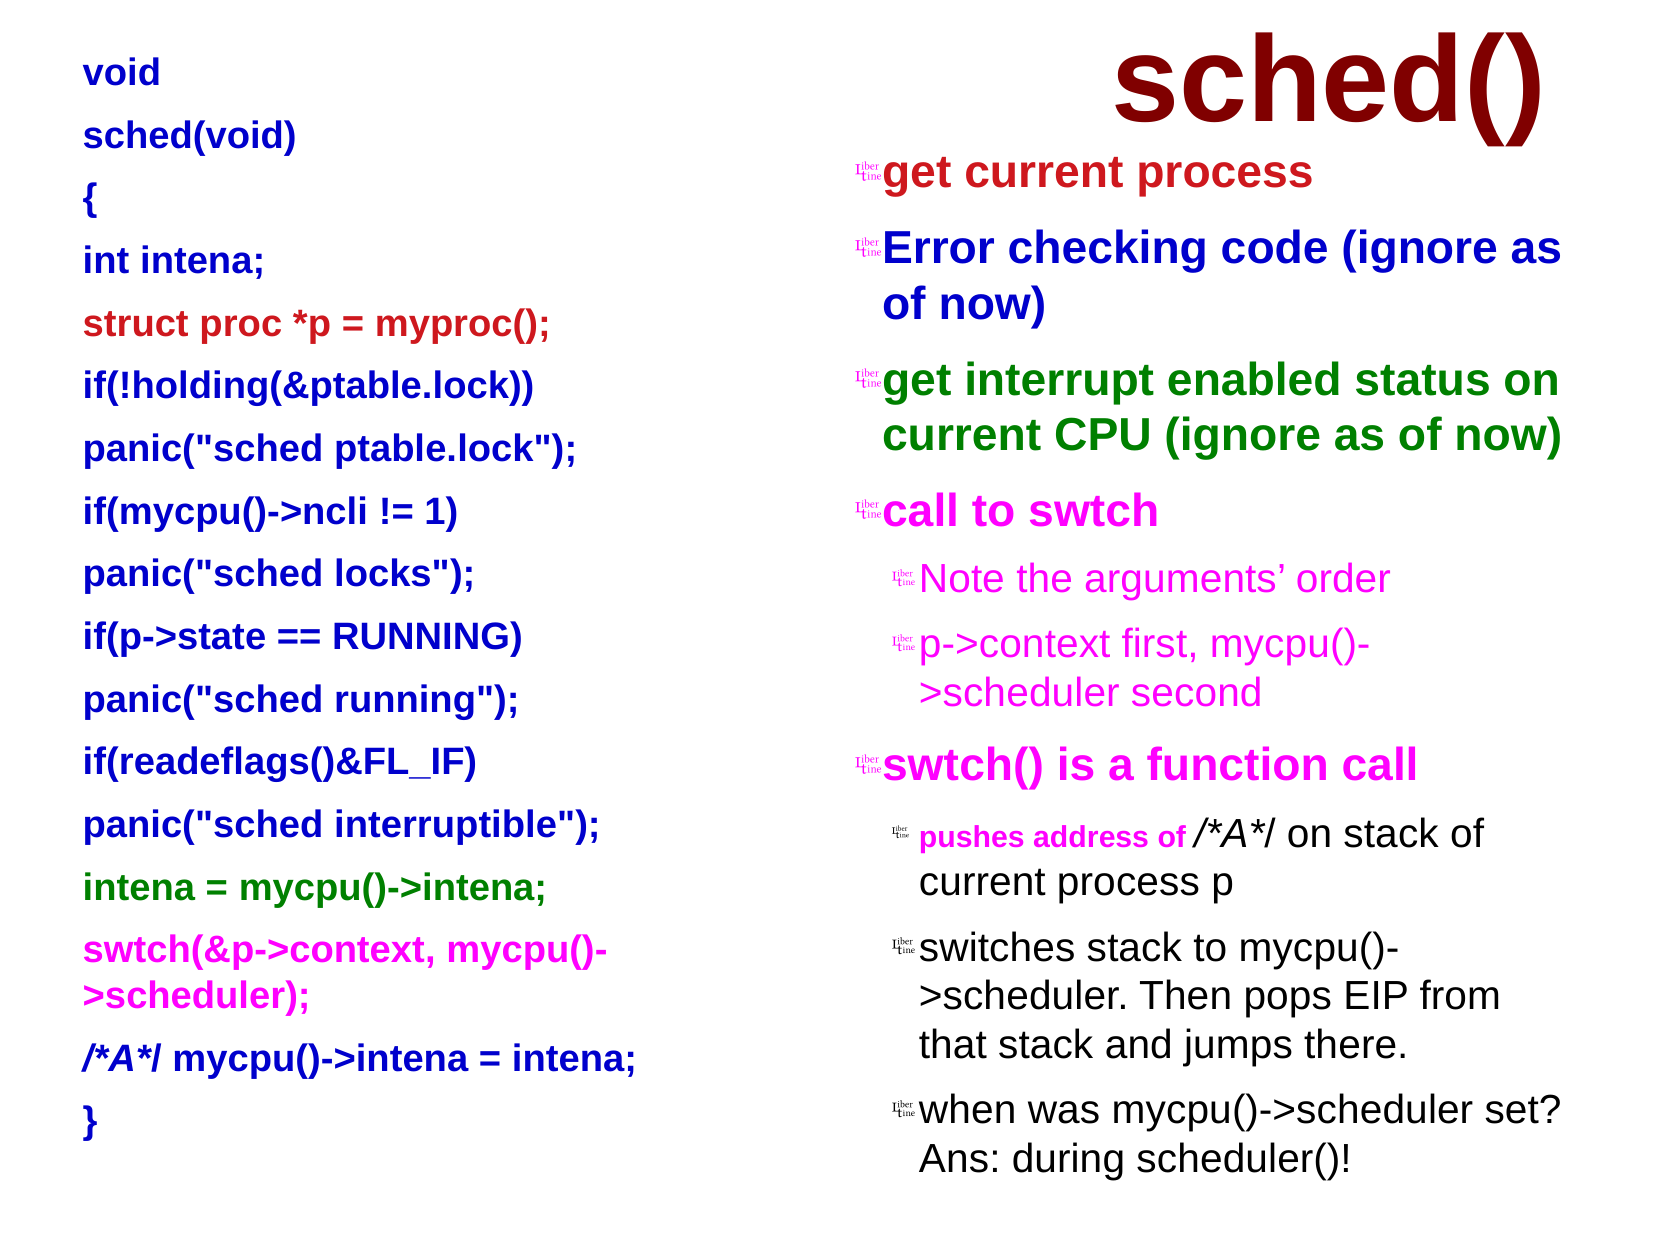

# sched()
void
sched(void)
{
int intena;
struct proc *p = myproc();
if(!holding(&ptable.lock))
panic("sched ptable.lock");
if(mycpu()->ncli != 1)
panic("sched locks");
if(p->state == RUNNING)
panic("sched running");
if(readeflags()&FL_IF)
panic("sched interruptible");
intena = mycpu()->intena;
swtch(&p->context, mycpu()->scheduler);
/*A*/ mycpu()->intena = intena;
}
get current process
Error checking code (ignore as of now)
get interrupt enabled status on current CPU (ignore as of now)
call to swtch
Note the arguments’ order
p->context first, mycpu()->scheduler second
swtch() is a function call
pushes address of /*A*/ on stack of current process p
switches stack to mycpu()->scheduler. Then pops EIP from that stack and jumps there.
when was mycpu()->scheduler set? Ans: during scheduler()!